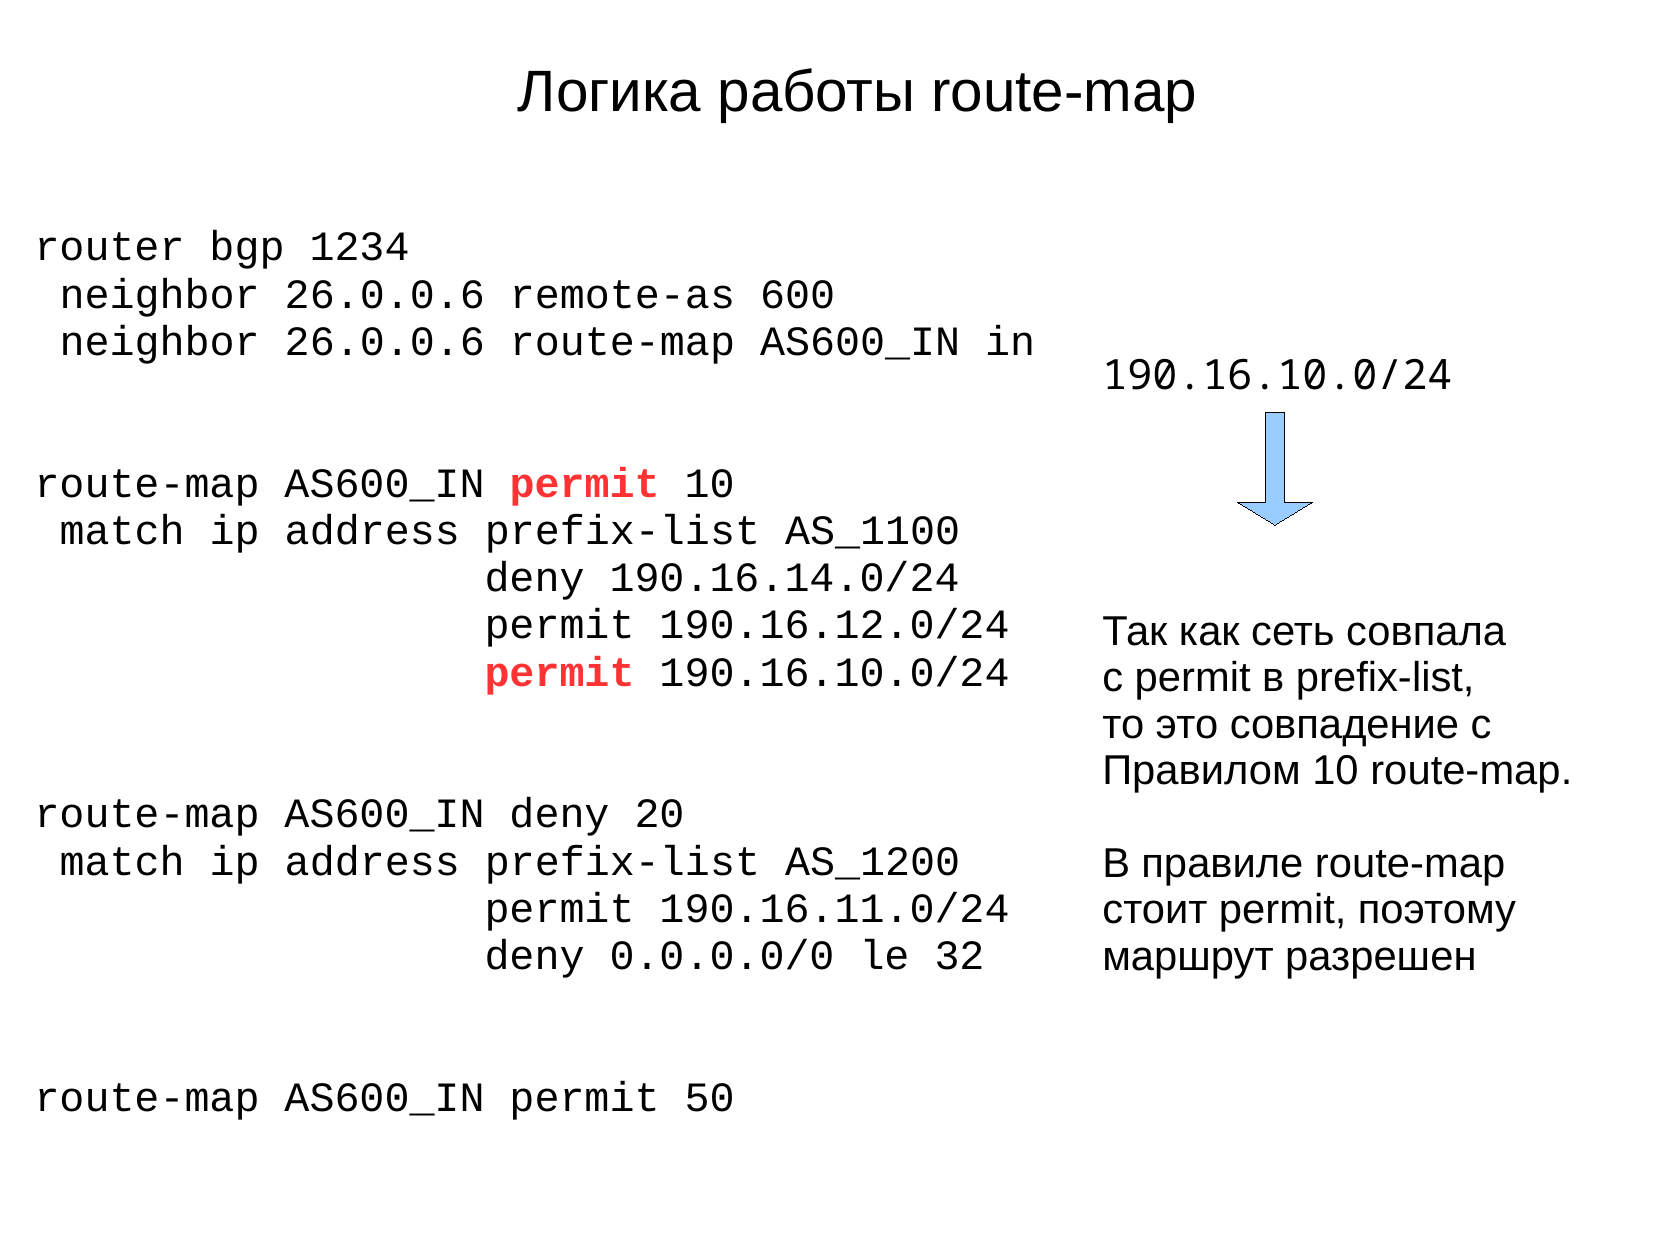

# Логика работы route-map
router bgp 1234
 neighbor 26.0.0.6 remote-as 600
 neighbor 26.0.0.6 route-map AS600_IN in
route-map AS600_IN permit 10
 match ip address prefix-list AS_1100
						deny 190.16.14.0/24
						permit 190.16.12.0/24
						permit 190.16.10.0/24
route-map AS600_IN deny 20
 match ip address prefix-list AS_1200
						permit 190.16.11.0/24
						deny 0.0.0.0/0 le 32
route-map AS600_IN permit 50
190.16.10.0/24
Так как сеть совпала
с permit в prefix-list,
то это совпадение с
Правилом 10 route-map.
В правиле route-map
стоит permit, поэтому
маршрут разрешен